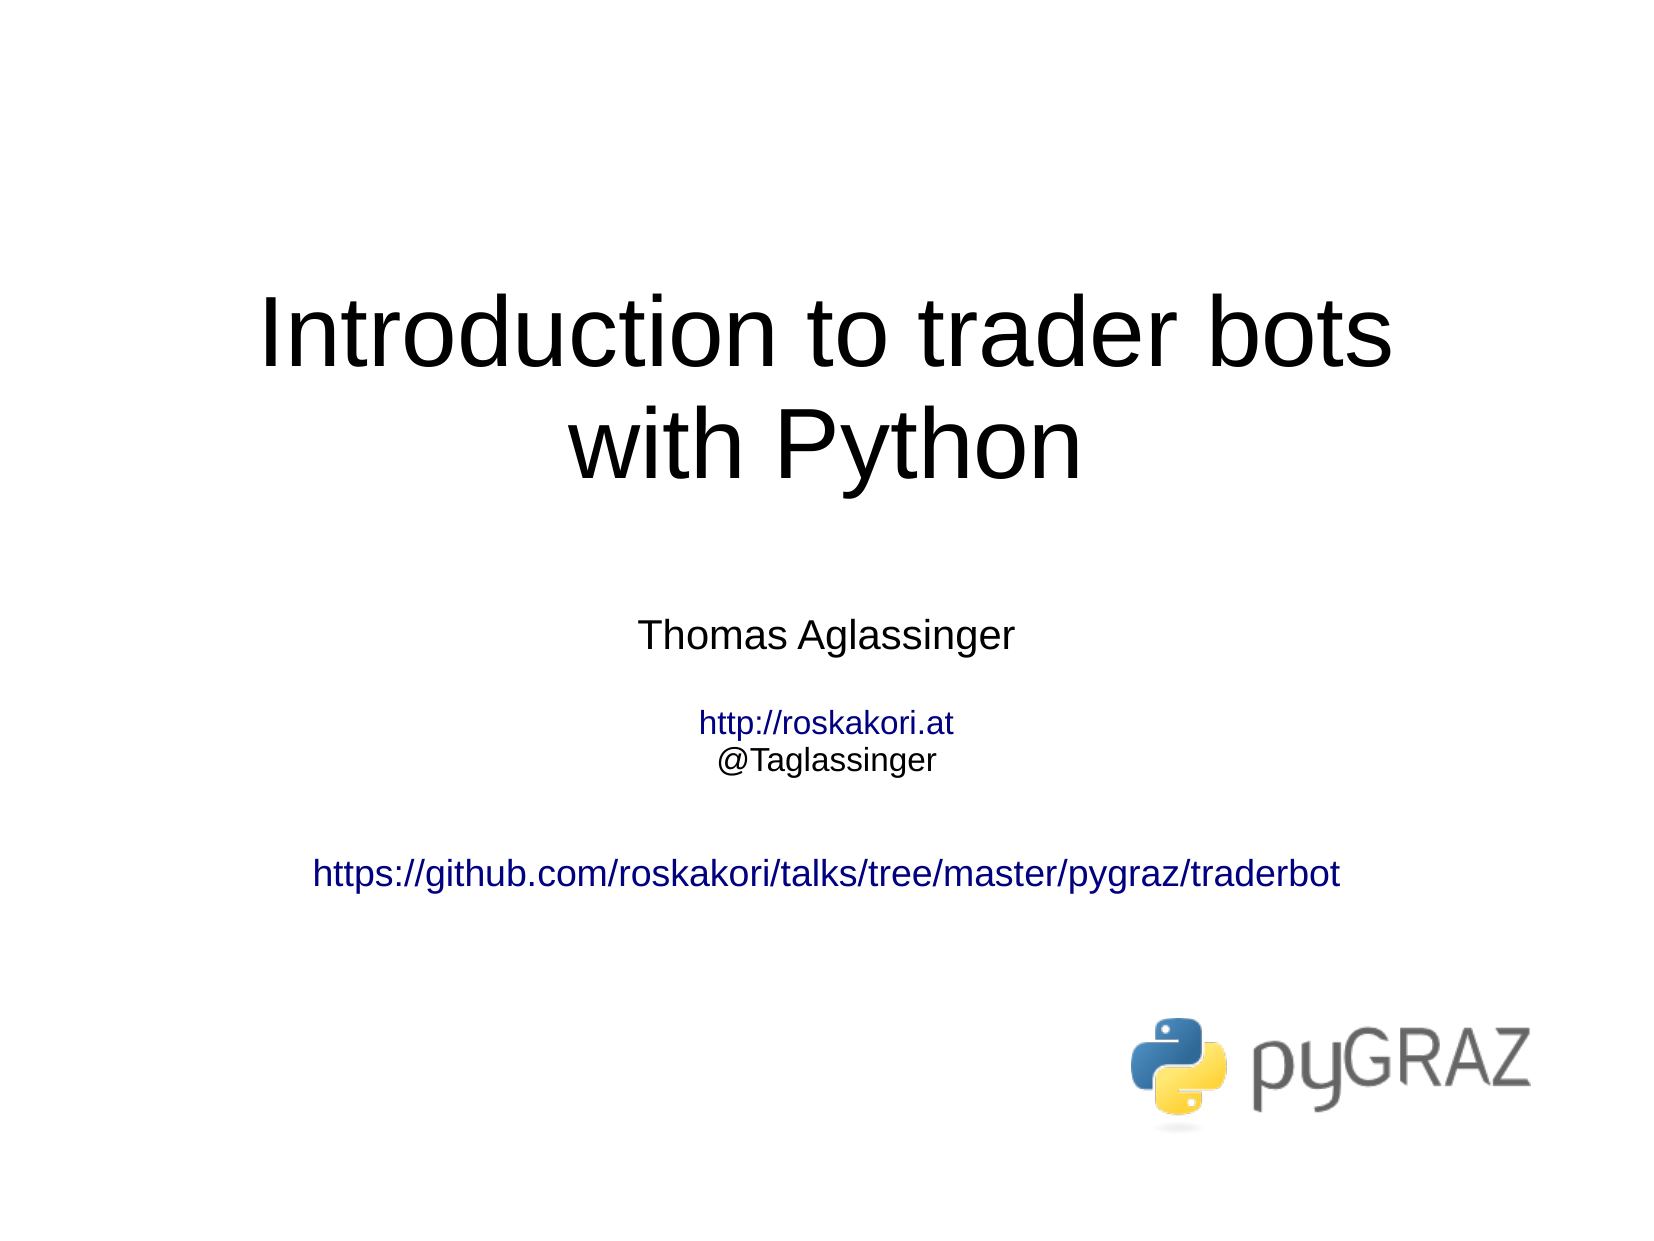

# Introduction to trader bots with Python
Thomas Aglassinger
http://roskakori.at
@Taglassinger
https://github.com/roskakori/talks/tree/master/pygraz/traderbot